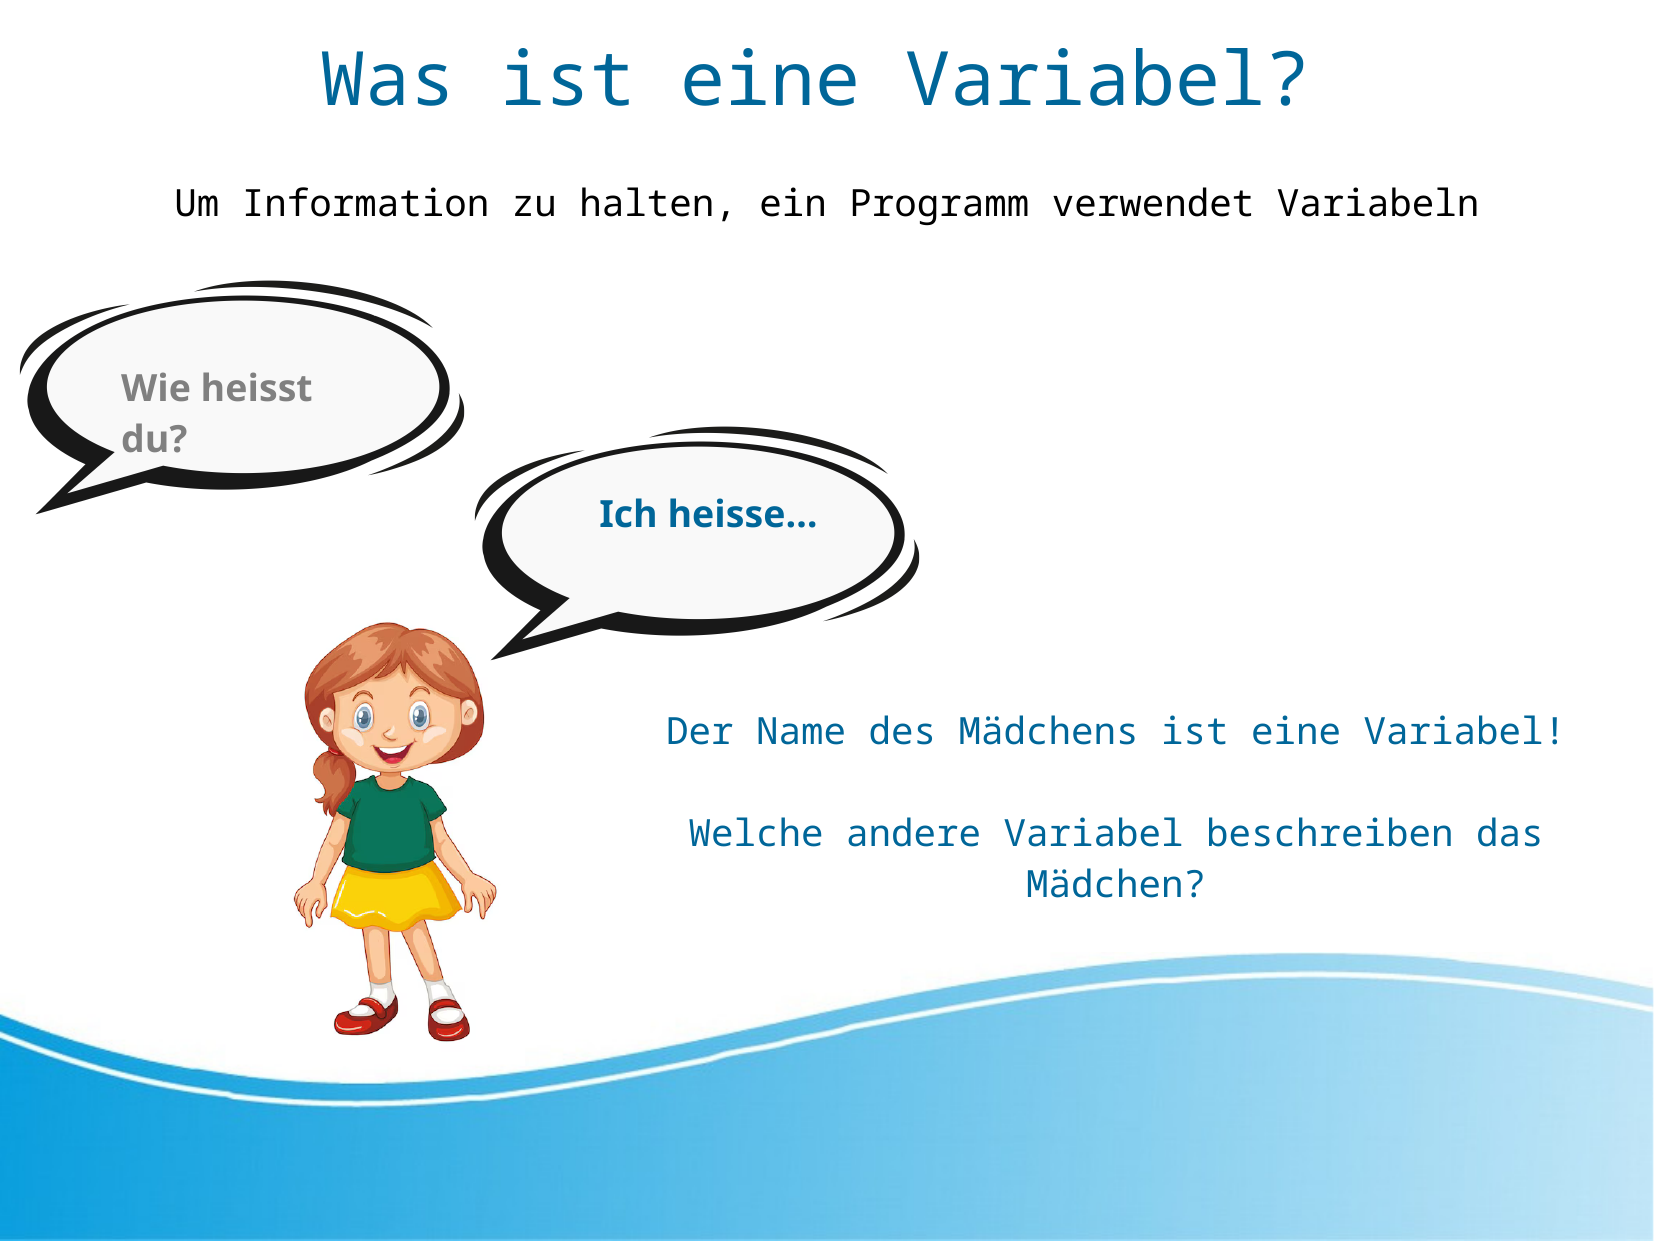

# Was ist eine Variabel?
Um Information zu halten, ein Programm verwendet Variabeln
Wie heisst du?
Ich heisse…
Der Name des Mädchens ist eine Variabel!
Welche andere Variabel beschreiben das Mädchen?